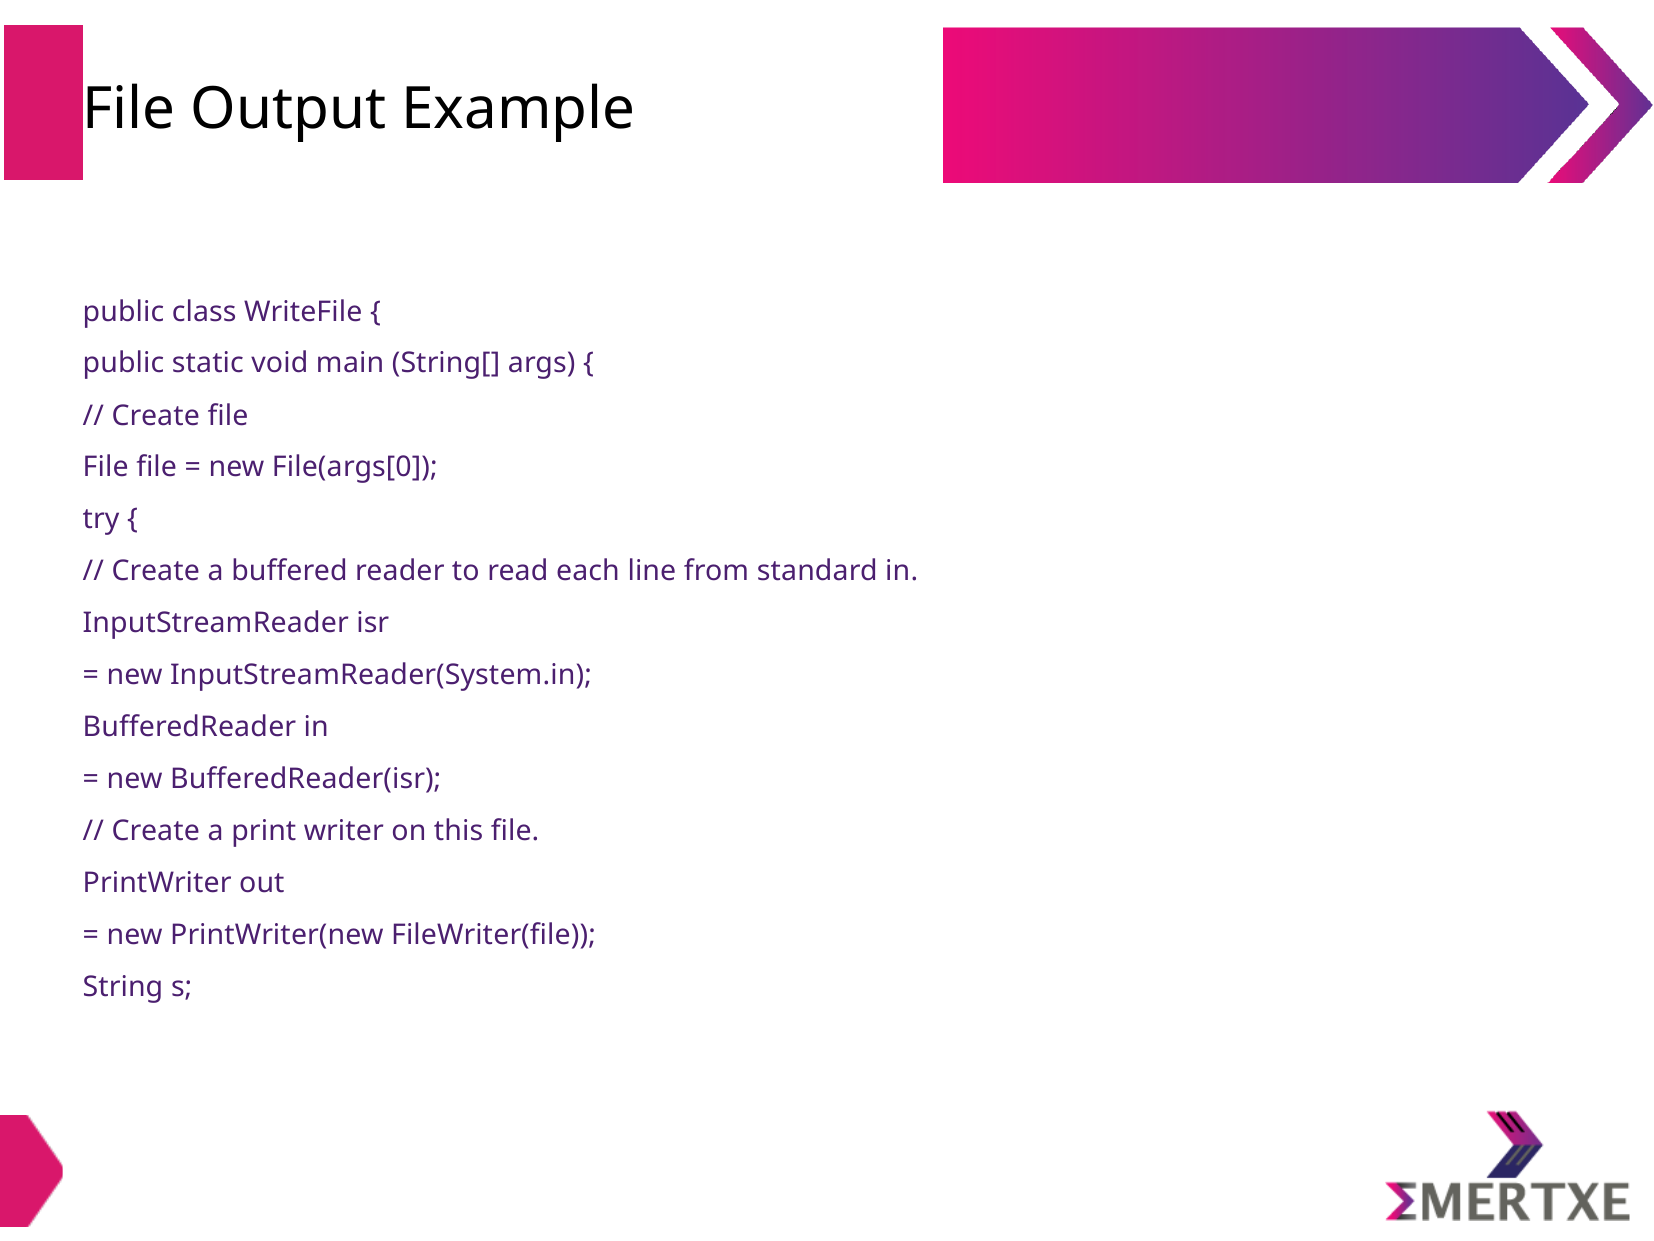

# File Output Example
public class WriteFile {
public static void main (String[] args) {
// Create file
File file = new File(args[0]);
try {
// Create a buffered reader to read each line from standard in.
InputStreamReader isr
= new InputStreamReader(System.in);
BufferedReader in
= new BufferedReader(isr);
// Create a print writer on this file.
PrintWriter out
= new PrintWriter(new FileWriter(file));
String s;